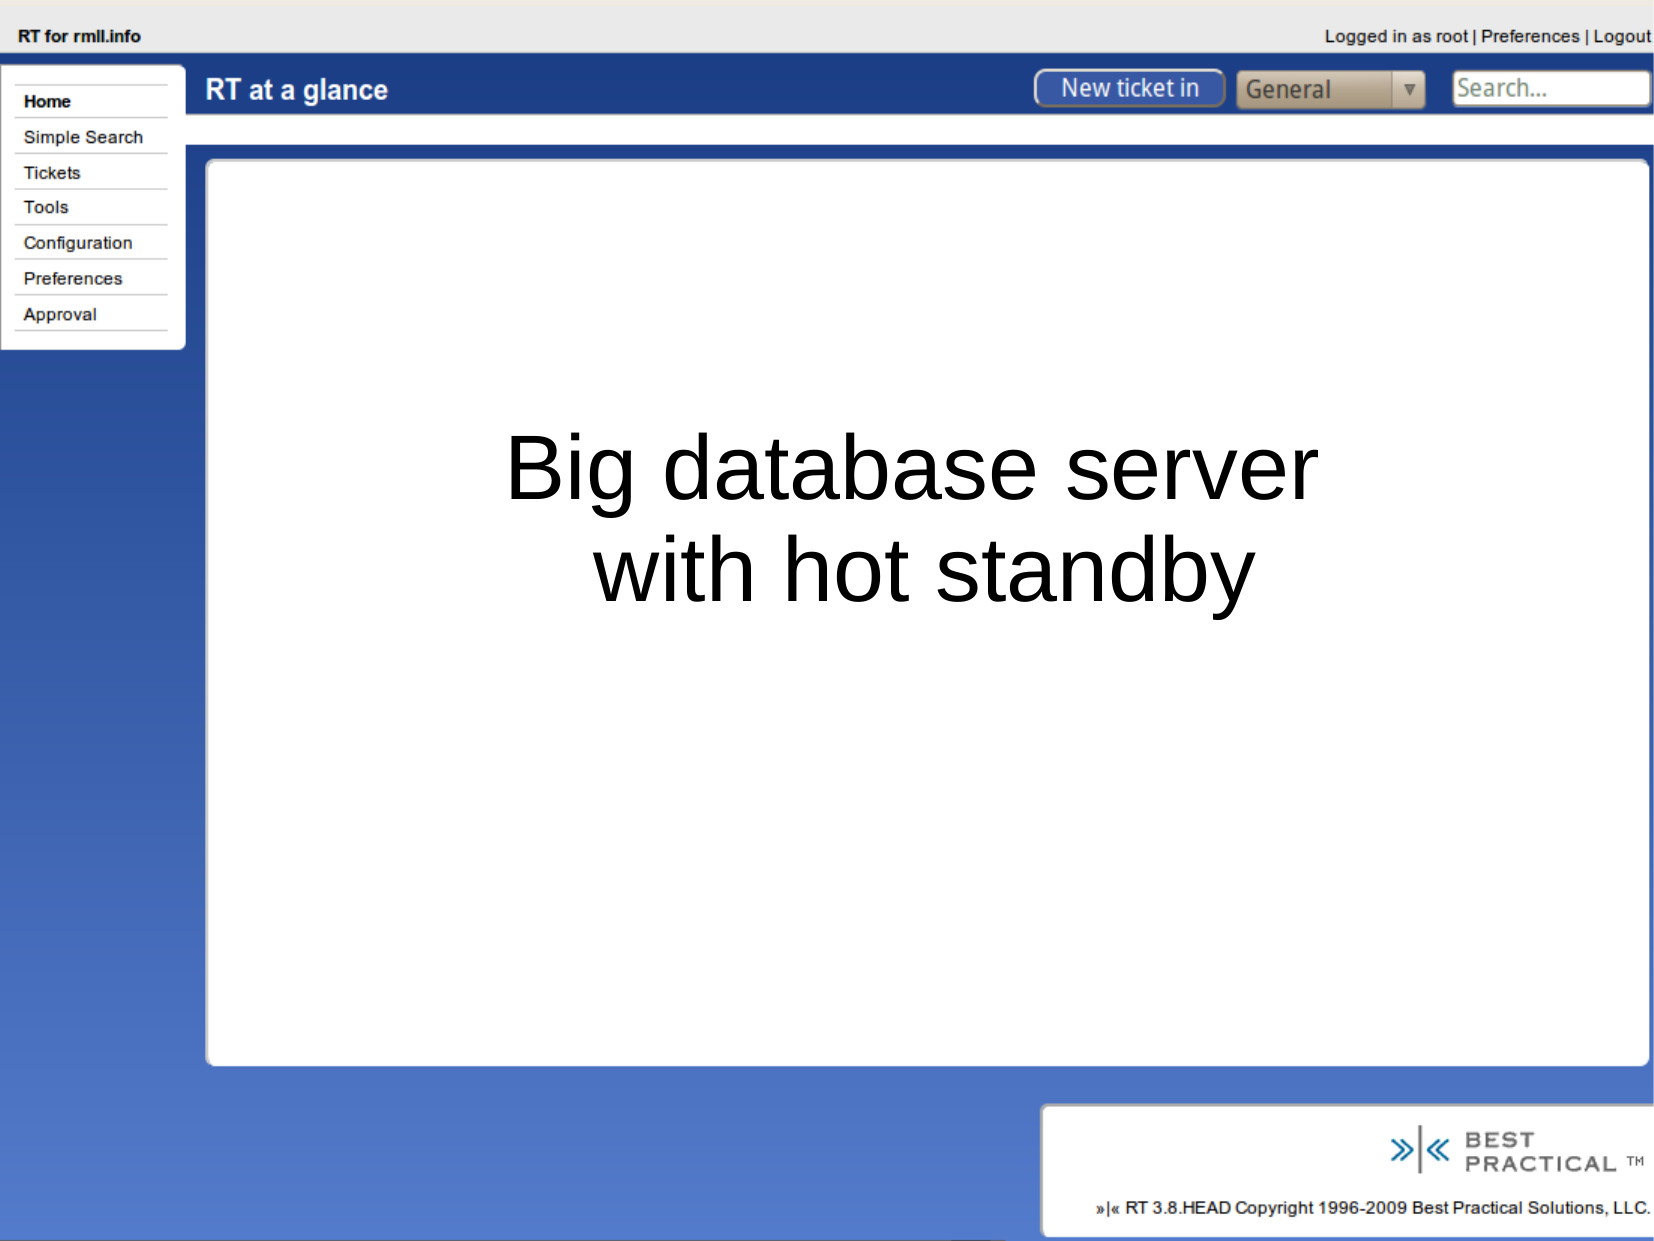

# Big database server with hot standby